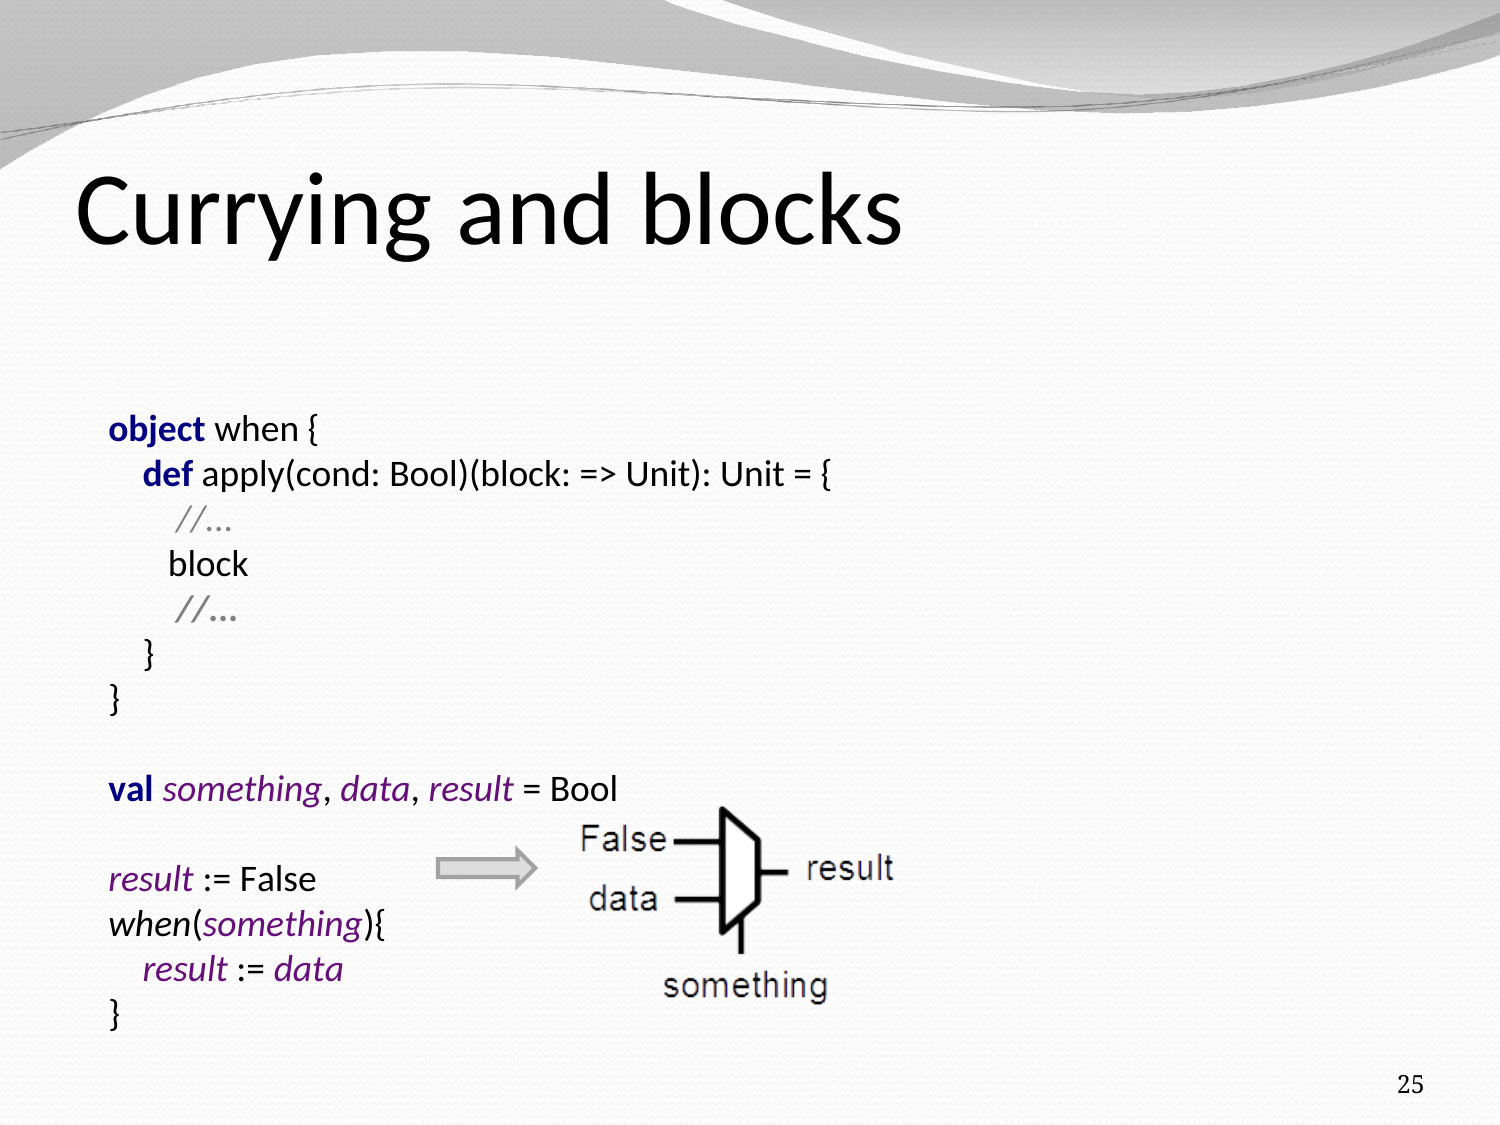

# Currying and blocks
object when {
 def apply(cond: Bool)(block: => Unit): Unit = {
 //...
 block
 //...
 }
}
val something, data, result = Bool
result := False
when(something){
 result := data
}